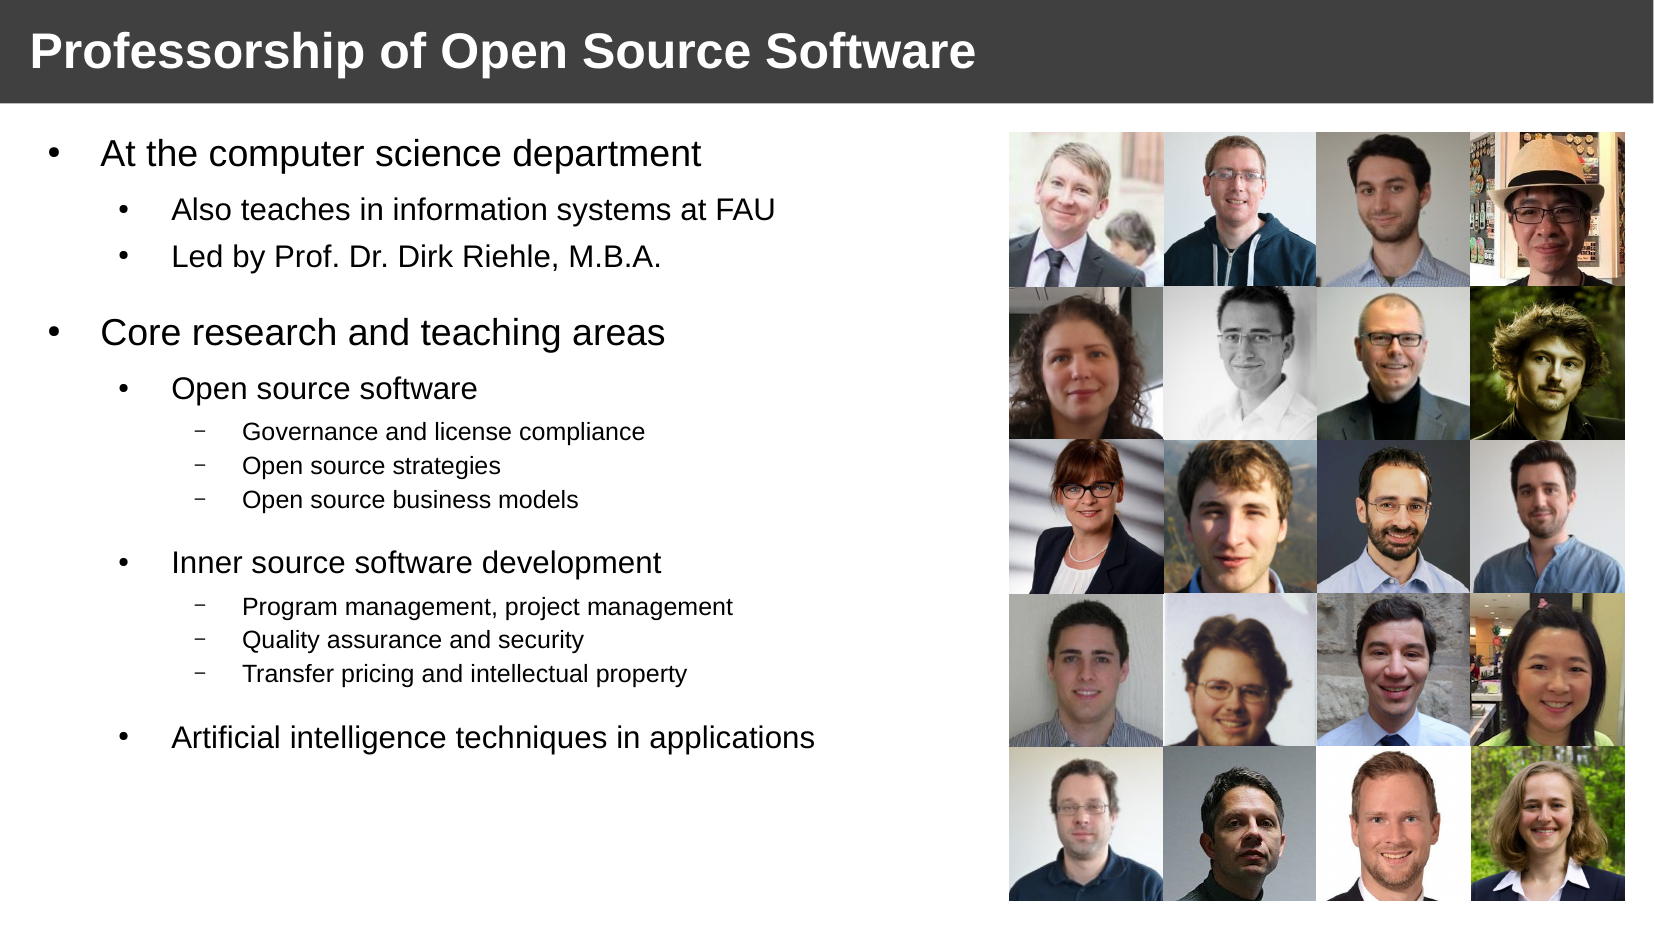

# Professorship of Open Source Software
At the computer science department
Also teaches in information systems at FAU
Led by Prof. Dr. Dirk Riehle, M.B.A.
Core research and teaching areas
Open source software
Governance and license compliance
Open source strategies
Open source business models
Inner source software development
Program management, project management
Quality assurance and security
Transfer pricing and intellectual property
Artificial intelligence techniques in applications
Talk Title
2
© 2018 FAU - All Rights Reserved